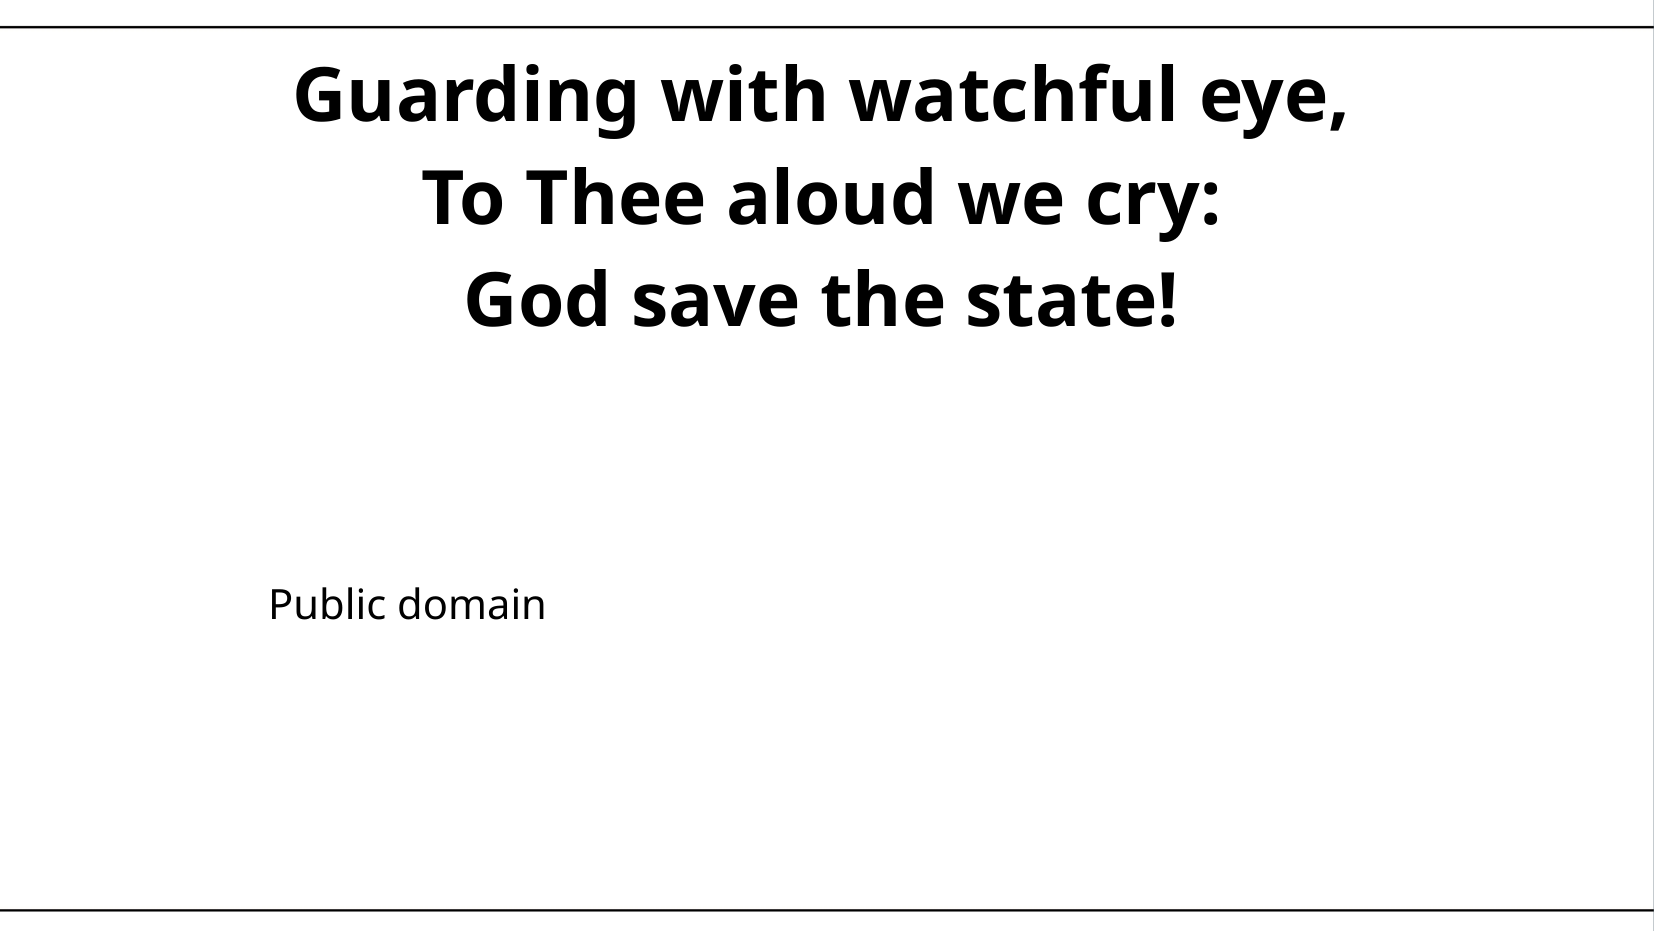

Guarding with watchful eye,
To Thee aloud we cry:
God save the state!
 Public domain